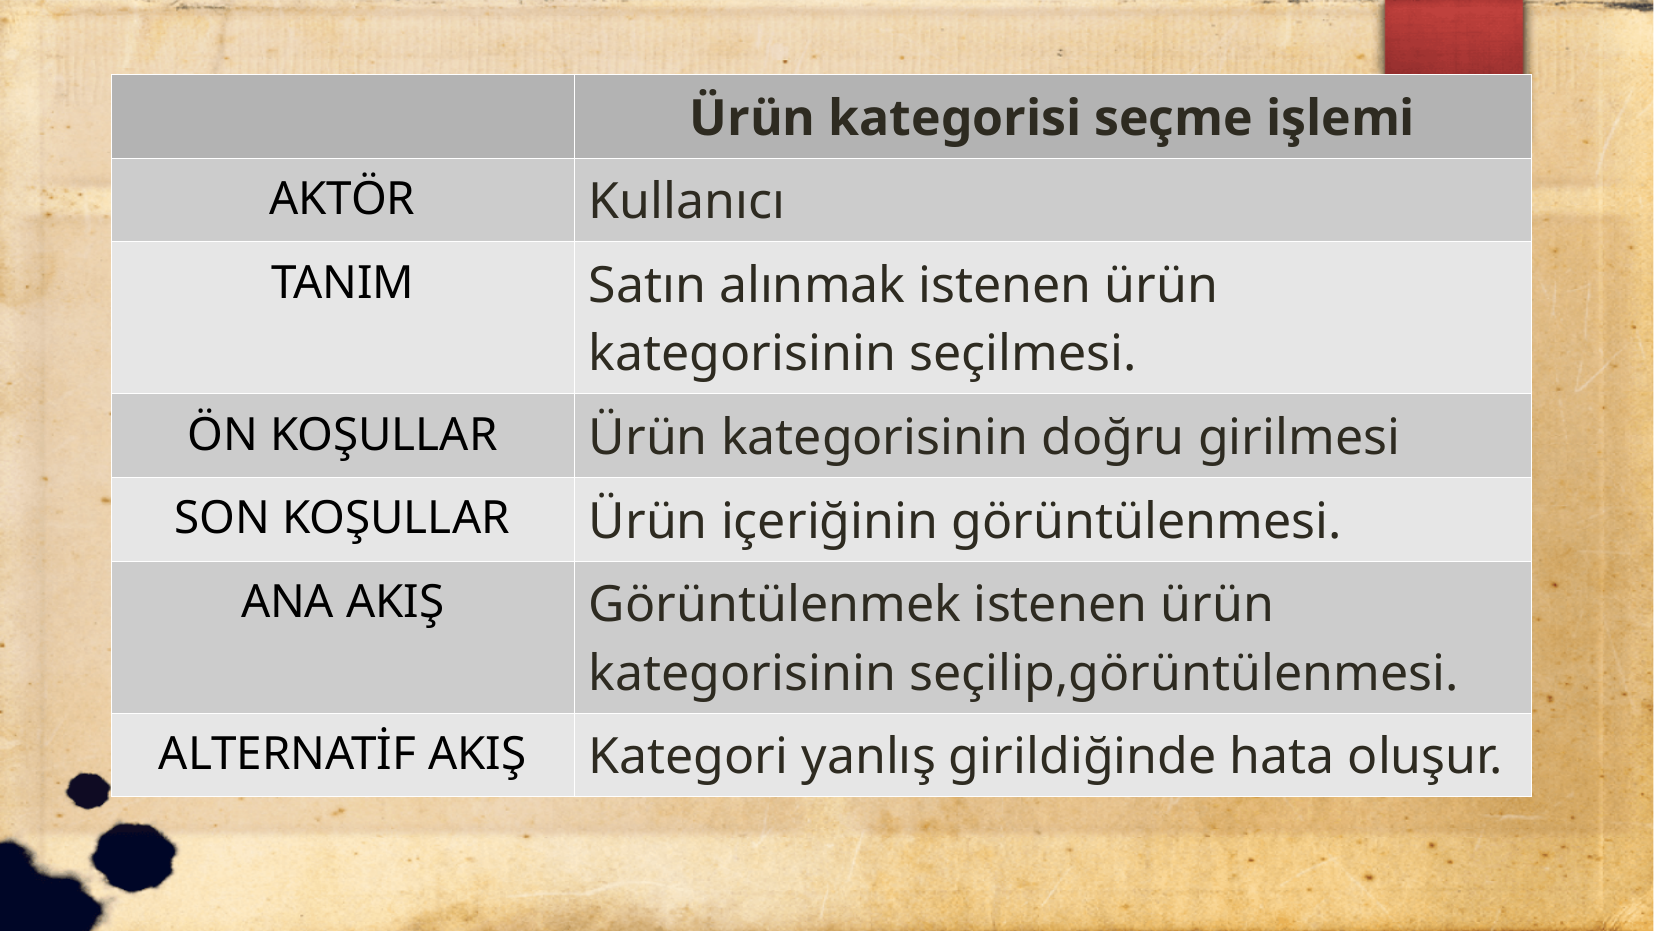

| | Ürün kategorisi seçme işlemi |
| --- | --- |
| AKTÖR | Kullanıcı |
| TANIM | Satın alınmak istenen ürün kategorisinin seçilmesi. |
| ÖN KOŞULLAR | Ürün kategorisinin doğru girilmesi |
| SON KOŞULLAR | Ürün içeriğinin görüntülenmesi. |
| ANA AKIŞ | Görüntülenmek istenen ürün kategorisinin seçilip,görüntülenmesi. |
| ALTERNATİF AKIŞ | Kategori yanlış girildiğinde hata oluşur. |